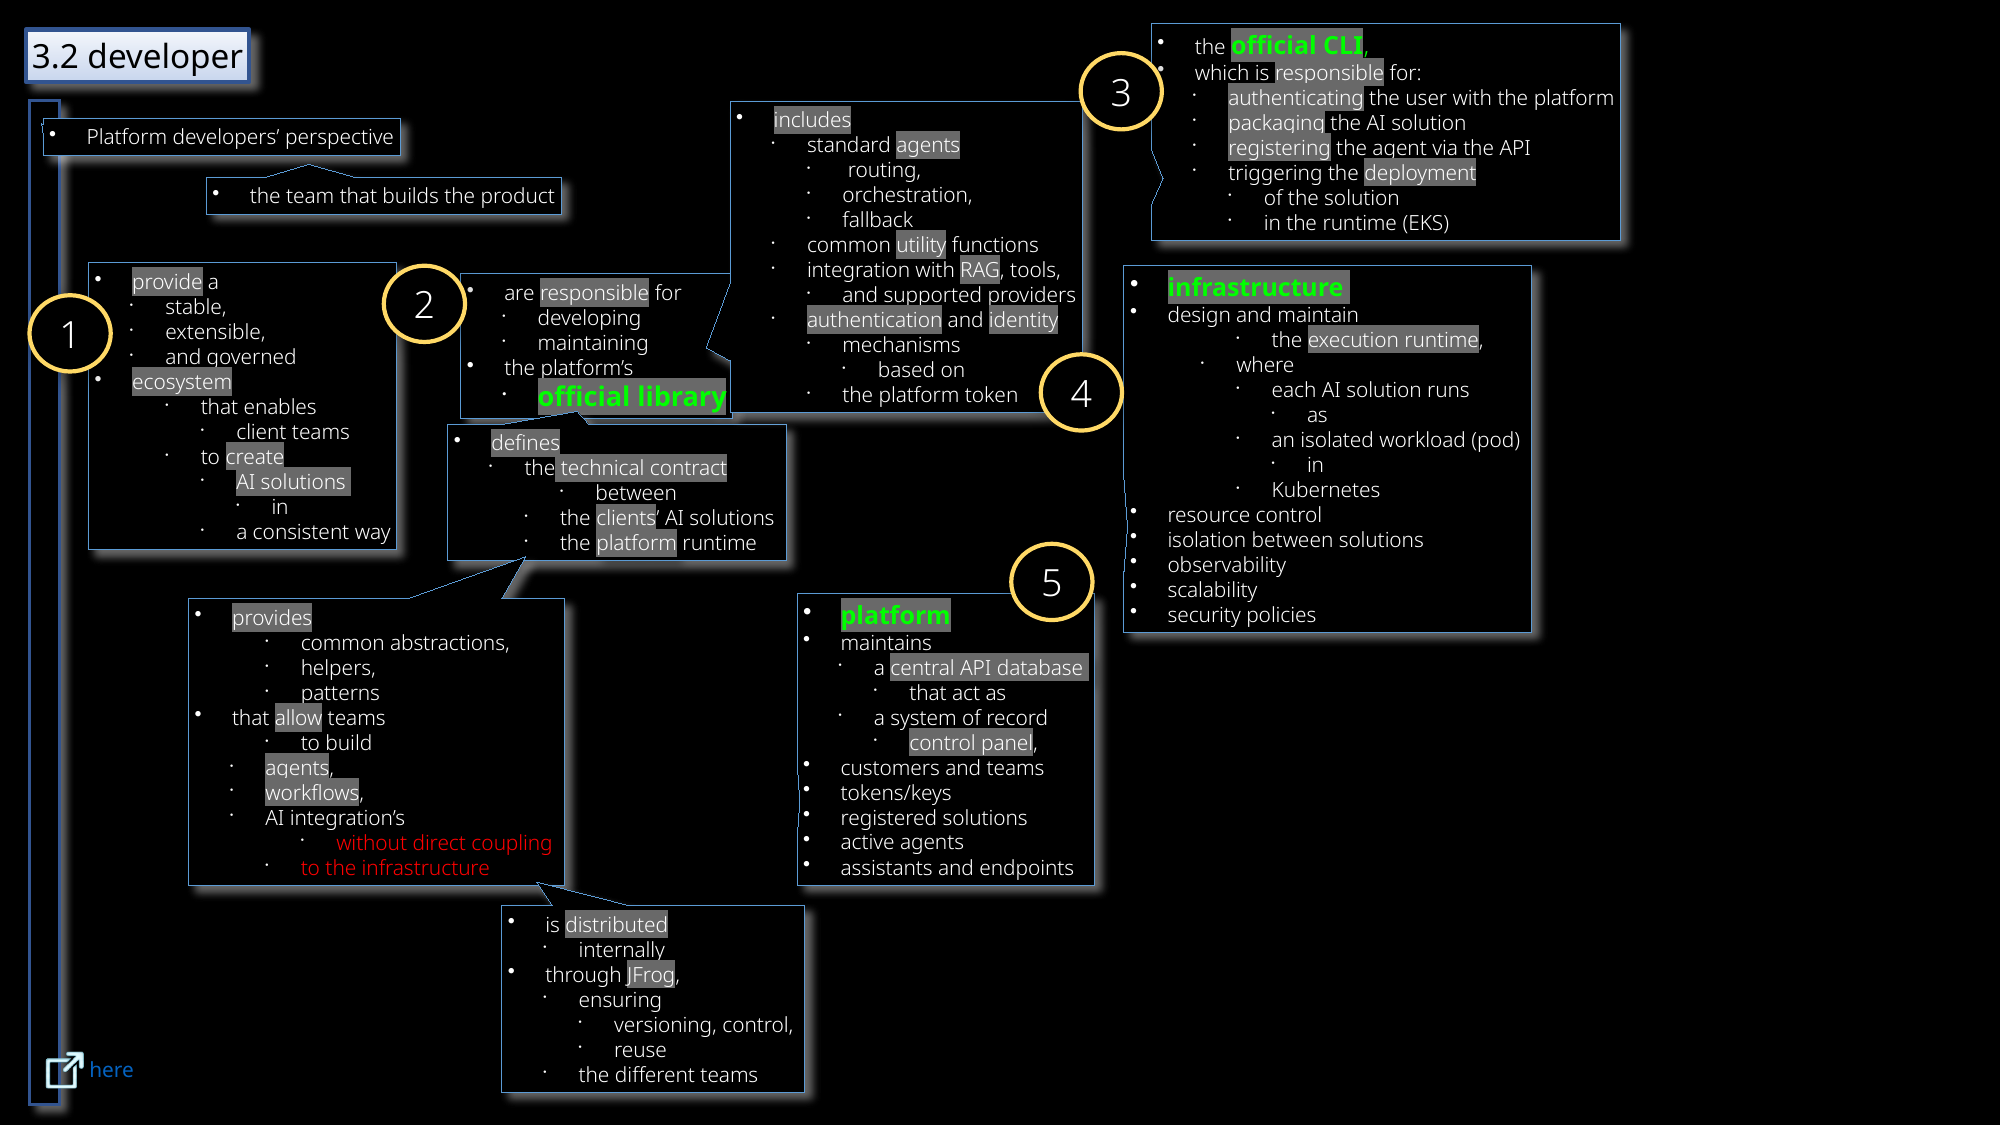

the official CLI,
which is responsible for:
authenticating the user with the platform
packaging the AI solution
registering the agent via the API
triggering the deployment
of the solution
in the runtime (EKS)
# 3.2 developer
3
includes
standard agents
 routing,
orchestration,
fallback
common utility functions
integration with RAG, tools,
and supported providers
authentication and identity
mechanisms
based on
the platform token
Platform developers’ perspective
the team that builds the product
provide a
stable,
extensible,
and governed
ecosystem
that enables
client teams
to create
AI solutions
in
a consistent way
2
infrastructure
design and maintain
the execution runtime,
where
each AI solution runs
as
an isolated workload (pod)
in
Kubernetes
resource control
isolation between solutions
observability
scalability
security policies
are responsible for
developing
maintaining
the platform’s
official library
1
4
defines
the technical contract
between
the clients’ AI solutions
the platform runtime
5
platform
maintains
a central API database
that act as
a system of record
control panel,
customers and teams
tokens/keys
registered solutions
active agents
assistants and endpoints
provides
common abstractions,
helpers,
patterns
that allow teams
to build
agents,
workflows,
AI integration’s
without direct coupling
to the infrastructure
is distributed
internally
through JFrog,
ensuring
versioning, control,
reuse
the different teams
here